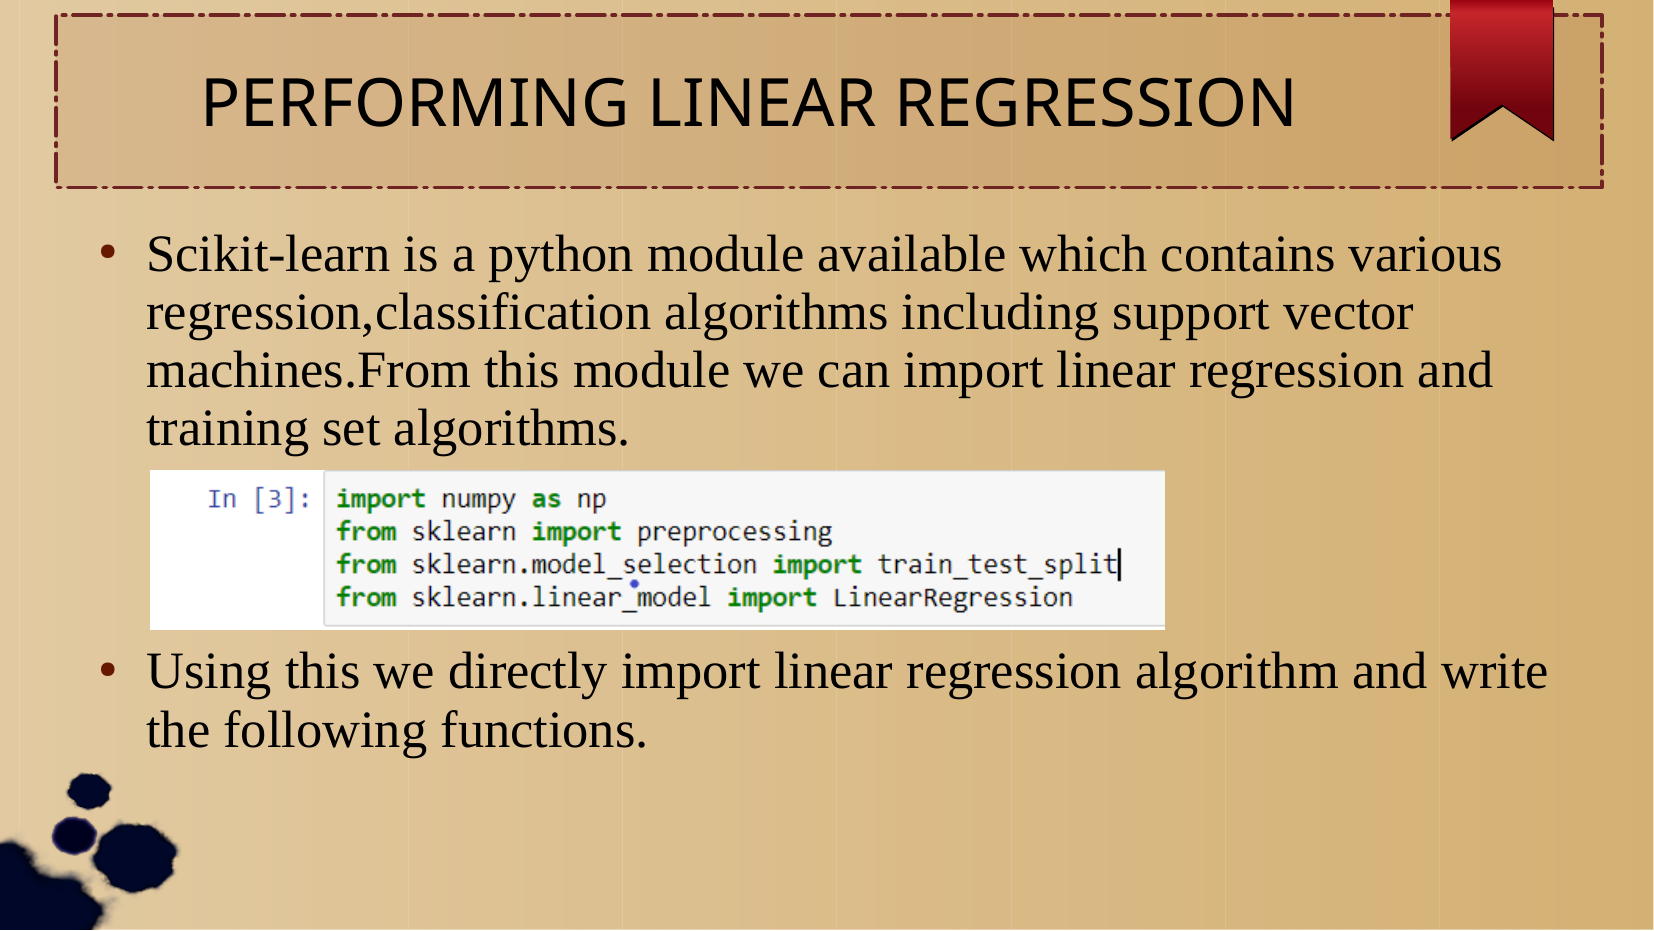

# PERFORMING LINEAR REGRESSION
Scikit-learn is a python module available which contains various regression,classification algorithms including support vector machines.From this module we can import linear regression and training set algorithms.
Using this we directly import linear regression algorithm and write the following functions.